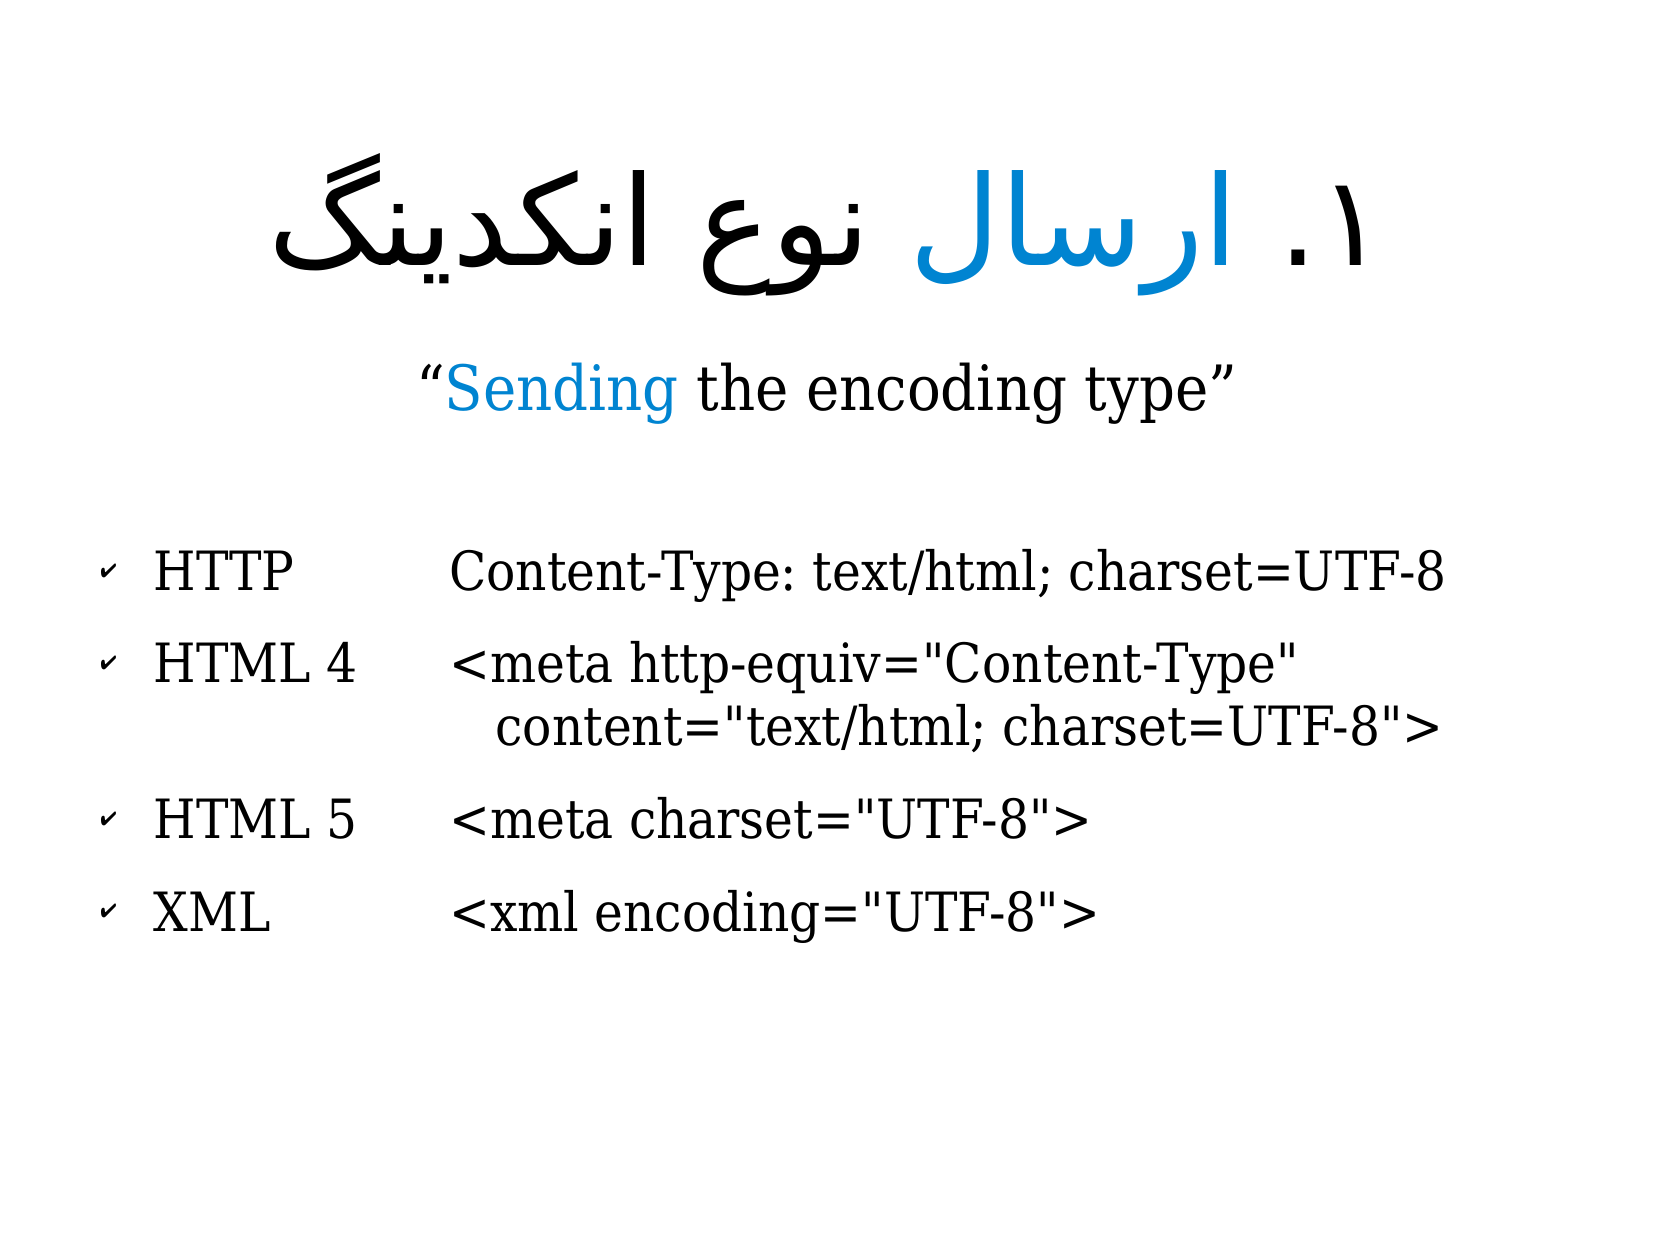

۱. ارسال نوع انکدینگ
“Sending the encoding type”
# HTTP			Content-Type: text/html; charset=UTF-8
HTML 4		<meta http-equiv="Content-Type"
				 content="text/html; charset=UTF-8">
HTML 5 		<meta charset="UTF-8">
XML			<xml encoding="UTF-8">